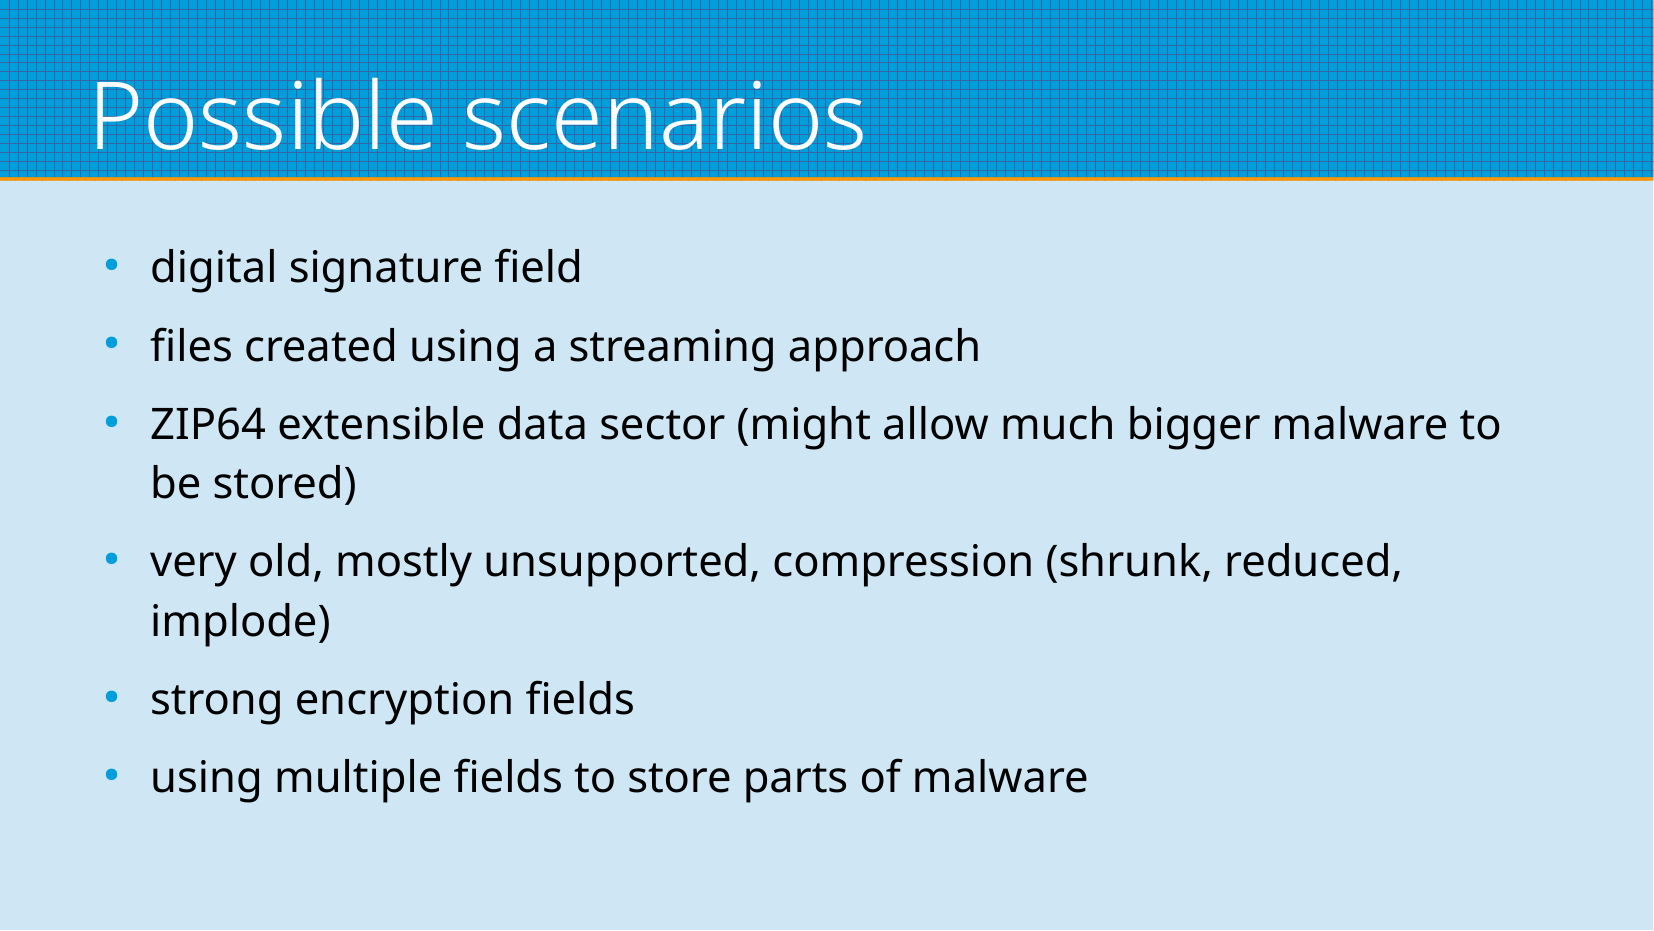

# Possible scenarios
digital signature field
files created using a streaming approach
ZIP64 extensible data sector (might allow much bigger malware to be stored)
very old, mostly unsupported, compression (shrunk, reduced, implode)
strong encryption fields
using multiple fields to store parts of malware